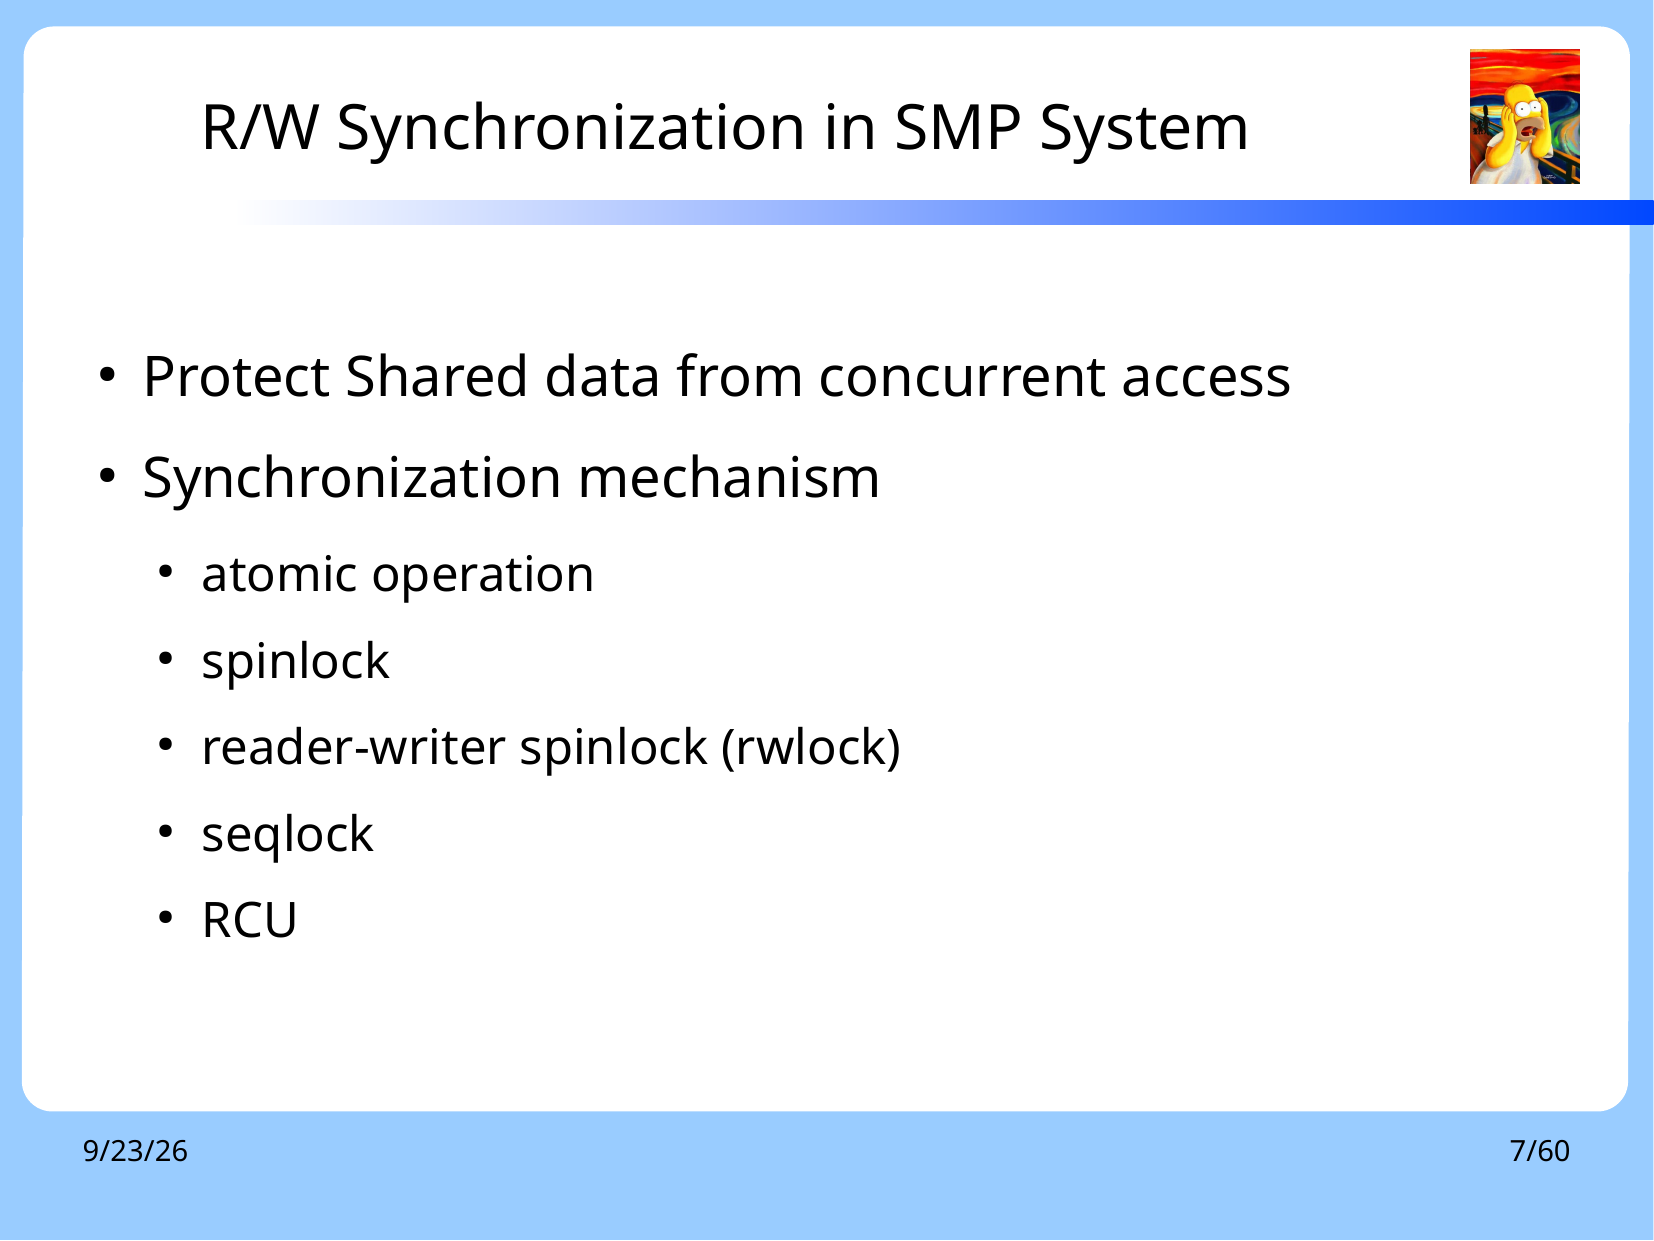

# R/W Synchronization in SMP System
Protect Shared data from concurrent access
Synchronization mechanism
atomic operation
spinlock
reader-writer spinlock (rwlock)
seqlock
RCU
7